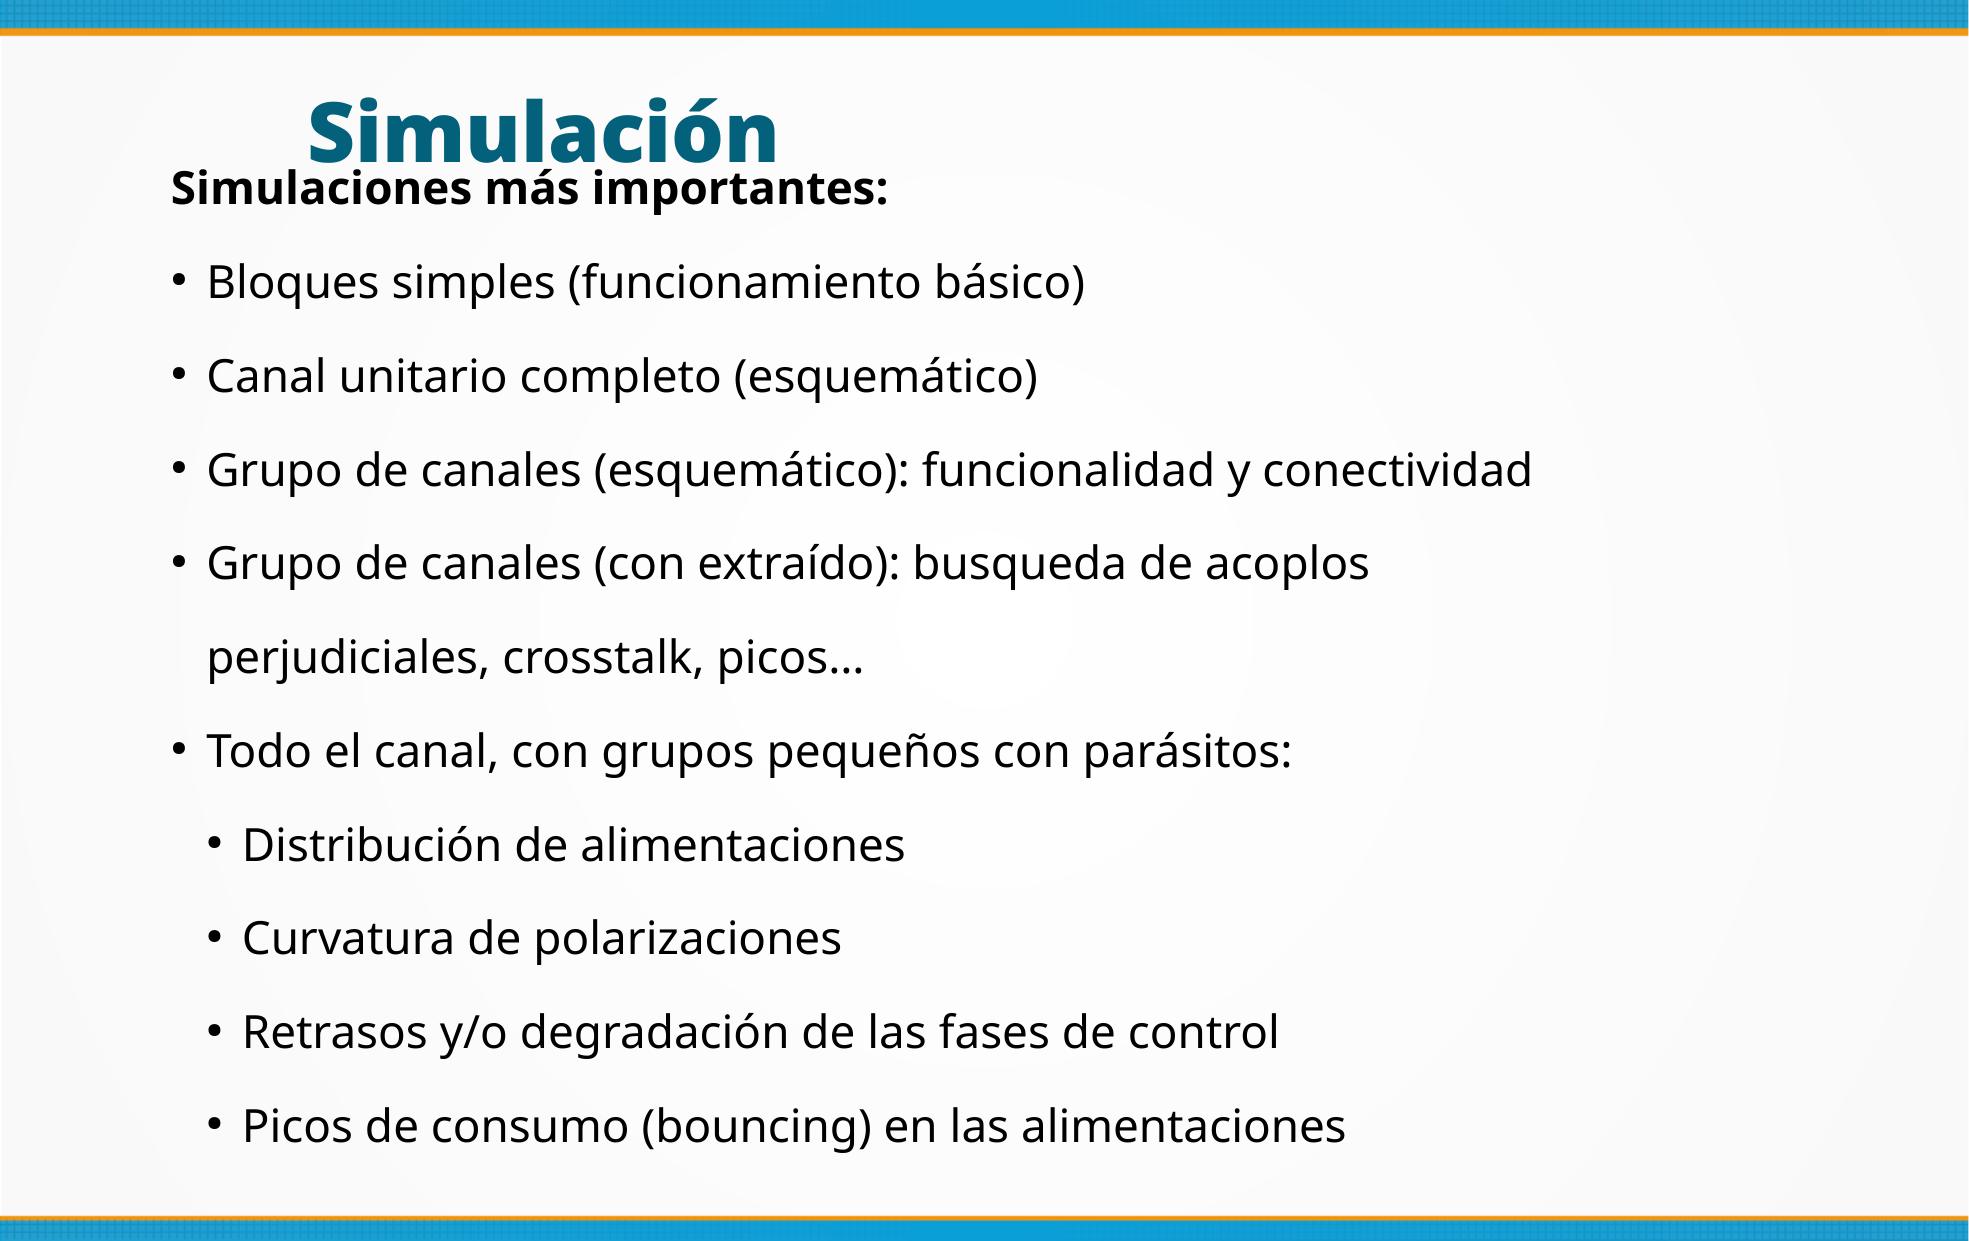

# Simulación
Simulaciones más importantes:
Bloques simples (funcionamiento básico)
Canal unitario completo (esquemático)
Grupo de canales (esquemático): funcionalidad y conectividad
Grupo de canales (con extraído): busqueda de acoplos perjudiciales, crosstalk, picos…
Todo el canal, con grupos pequeños con parásitos:
Distribución de alimentaciones
Curvatura de polarizaciones
Retrasos y/o degradación de las fases de control
Picos de consumo (bouncing) en las alimentaciones